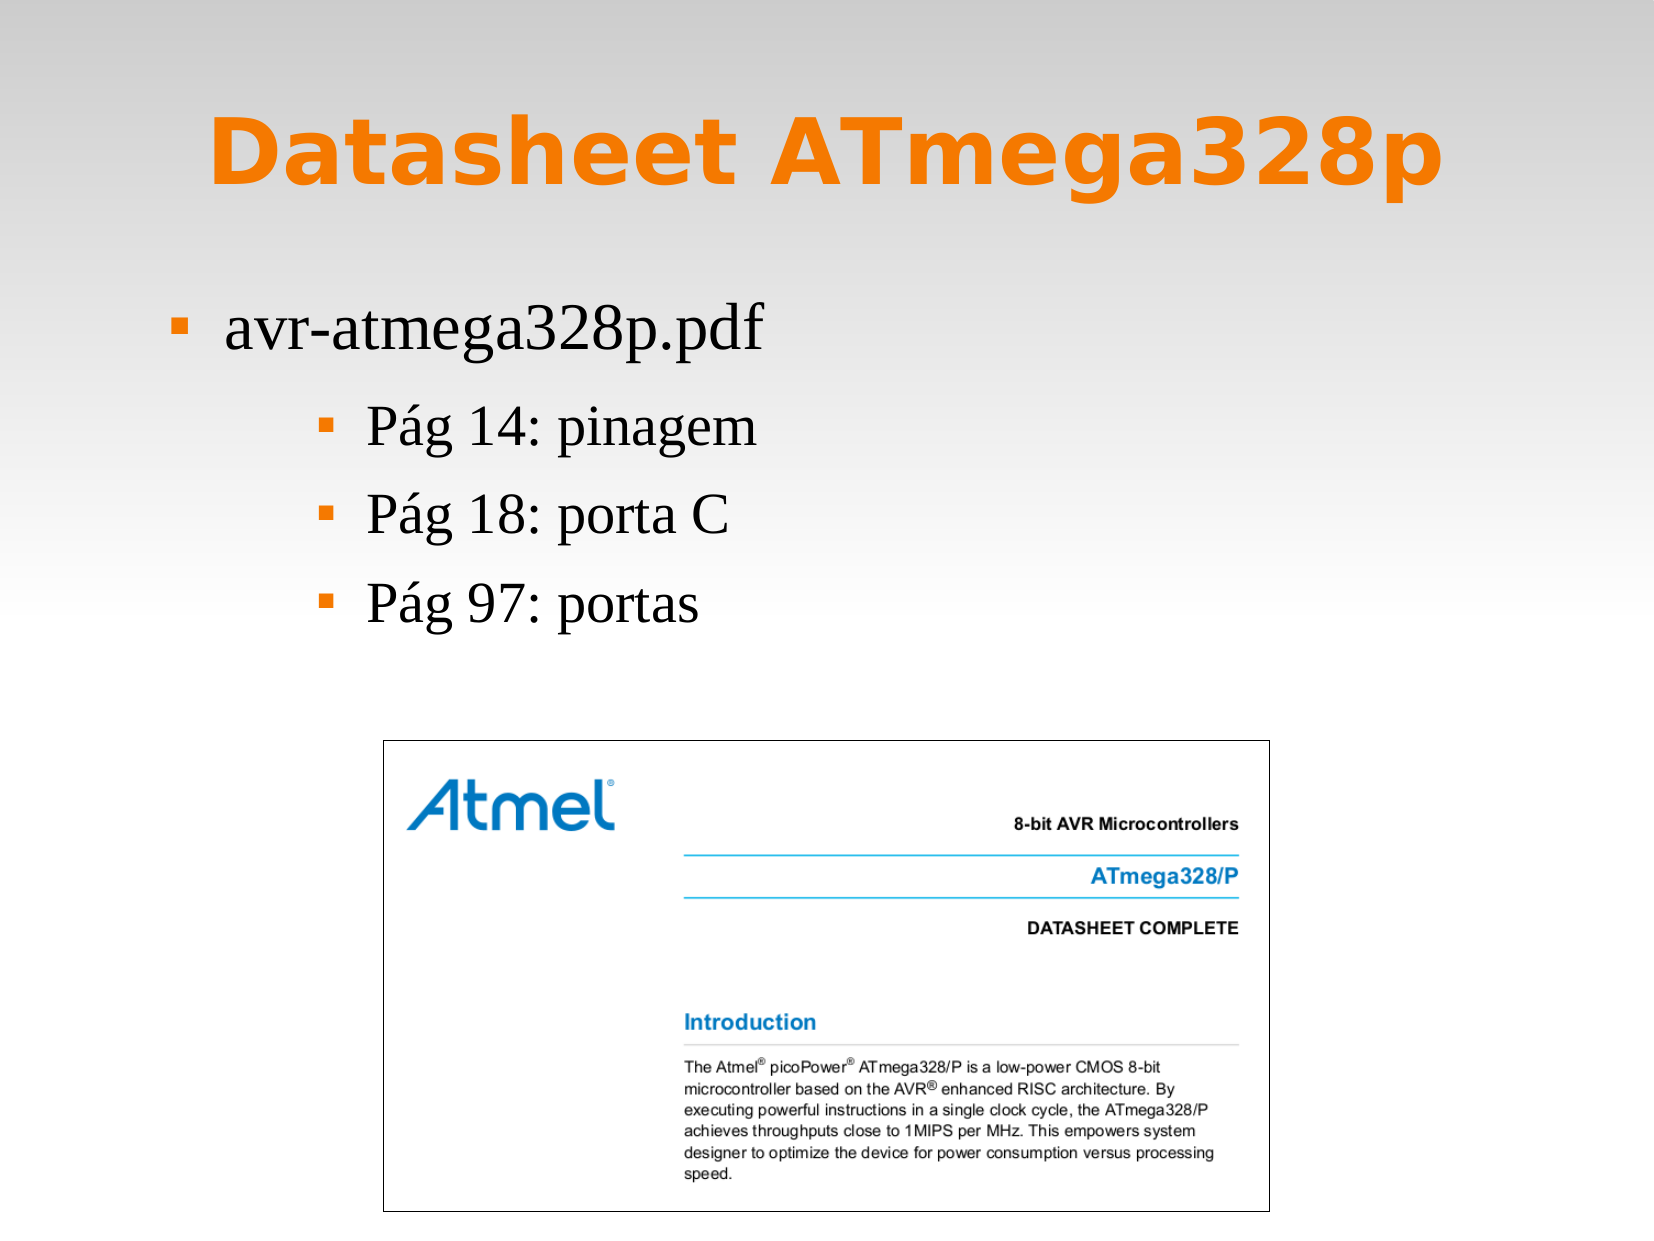

# Datasheet ATmega328p
avr-atmega328p.pdf
Pág 14: pinagem
Pág 18: porta C
Pág 97: portas